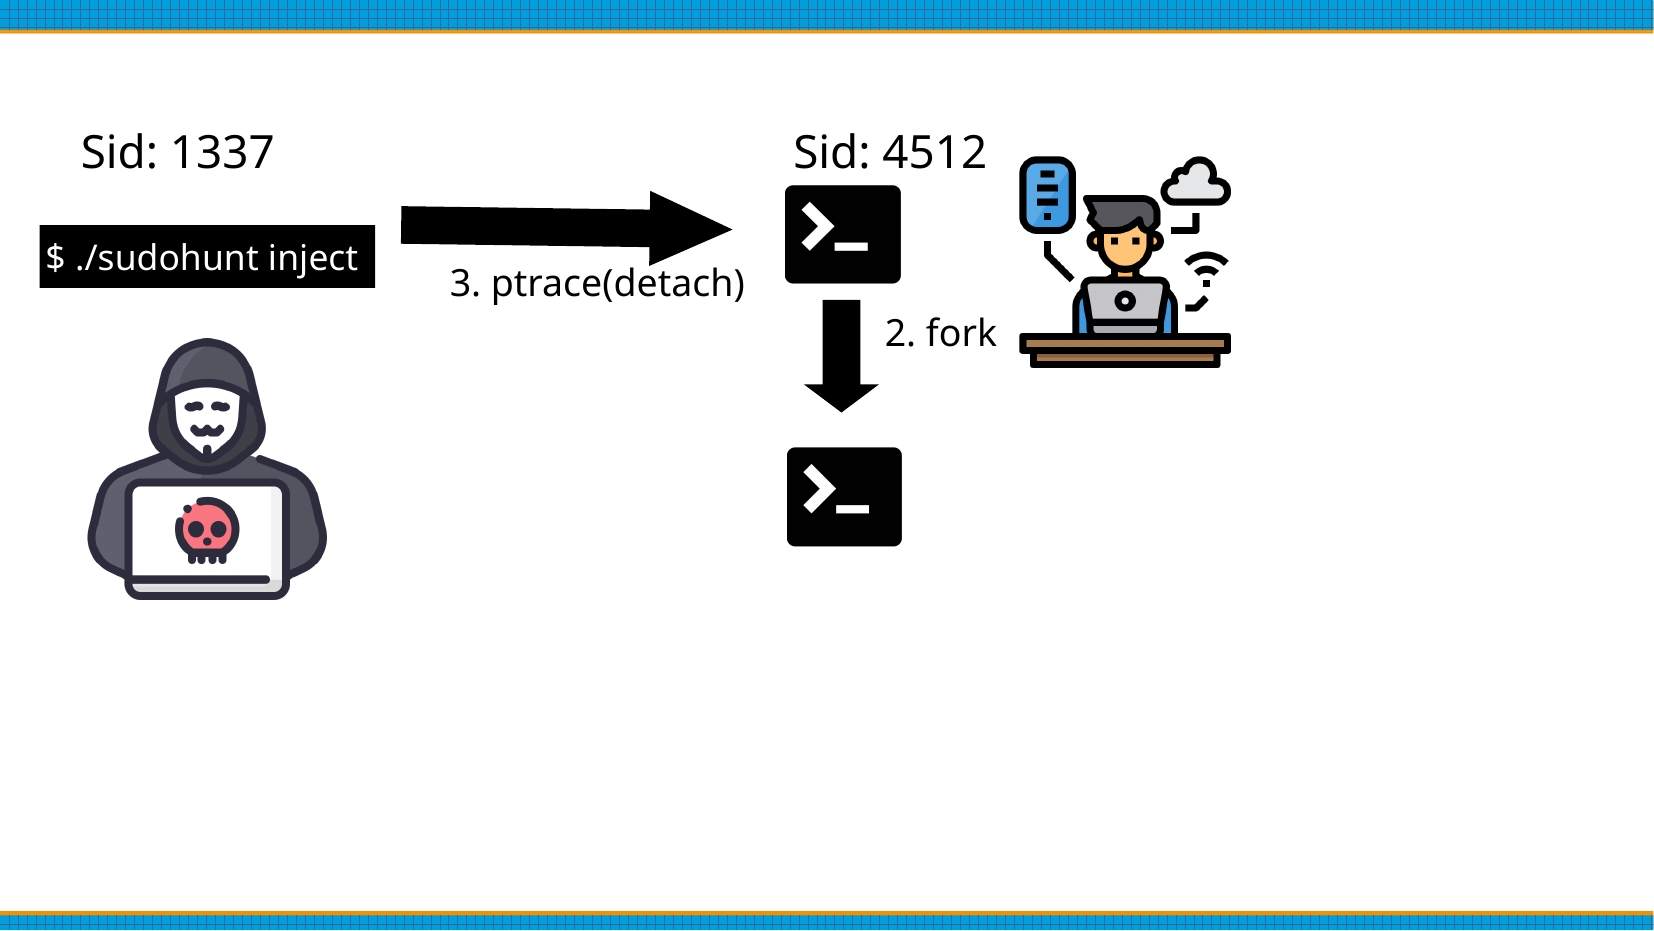

Sid: 1337
Sid: 4512
$ ./sudohunt inject
3. ptrace(detach)
2. fork